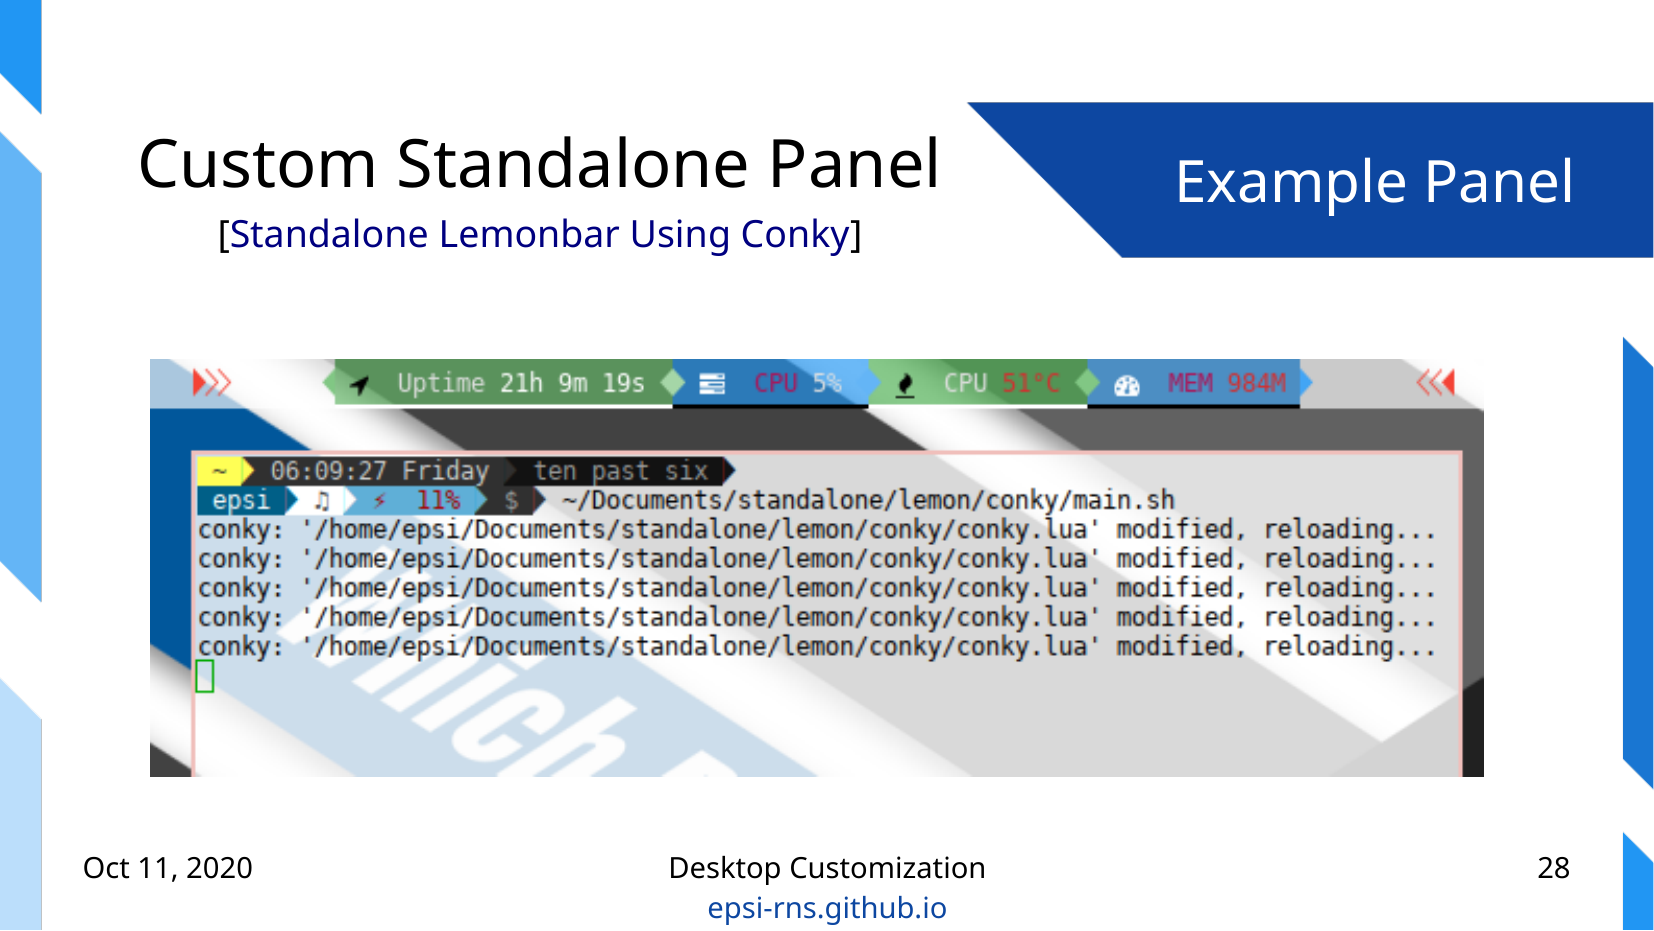

Custom Standalone Panel
[Standalone Lemonbar Using Conky]
# Example Panel
Oct 11, 2020
Desktop Customization
28